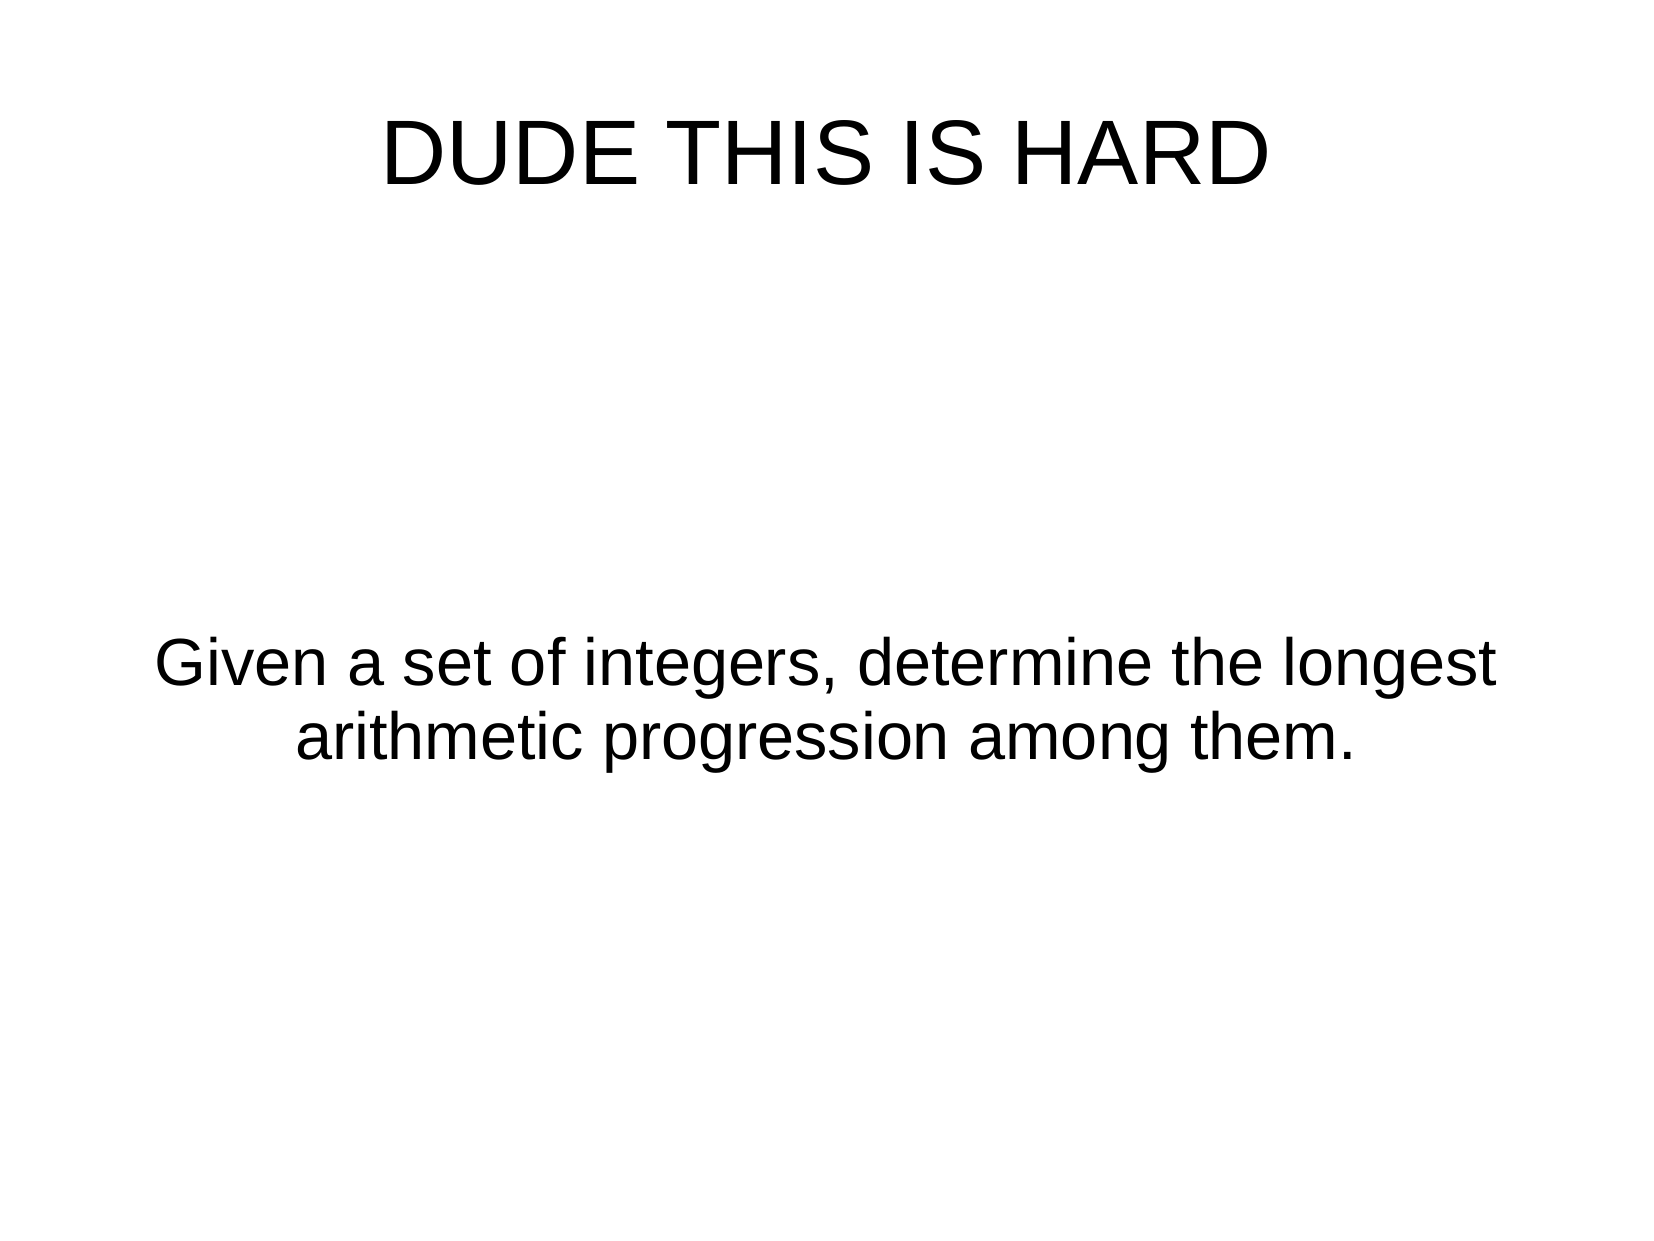

# DUDE THIS IS HARD
Given a set of integers, determine the longest arithmetic progression among them.